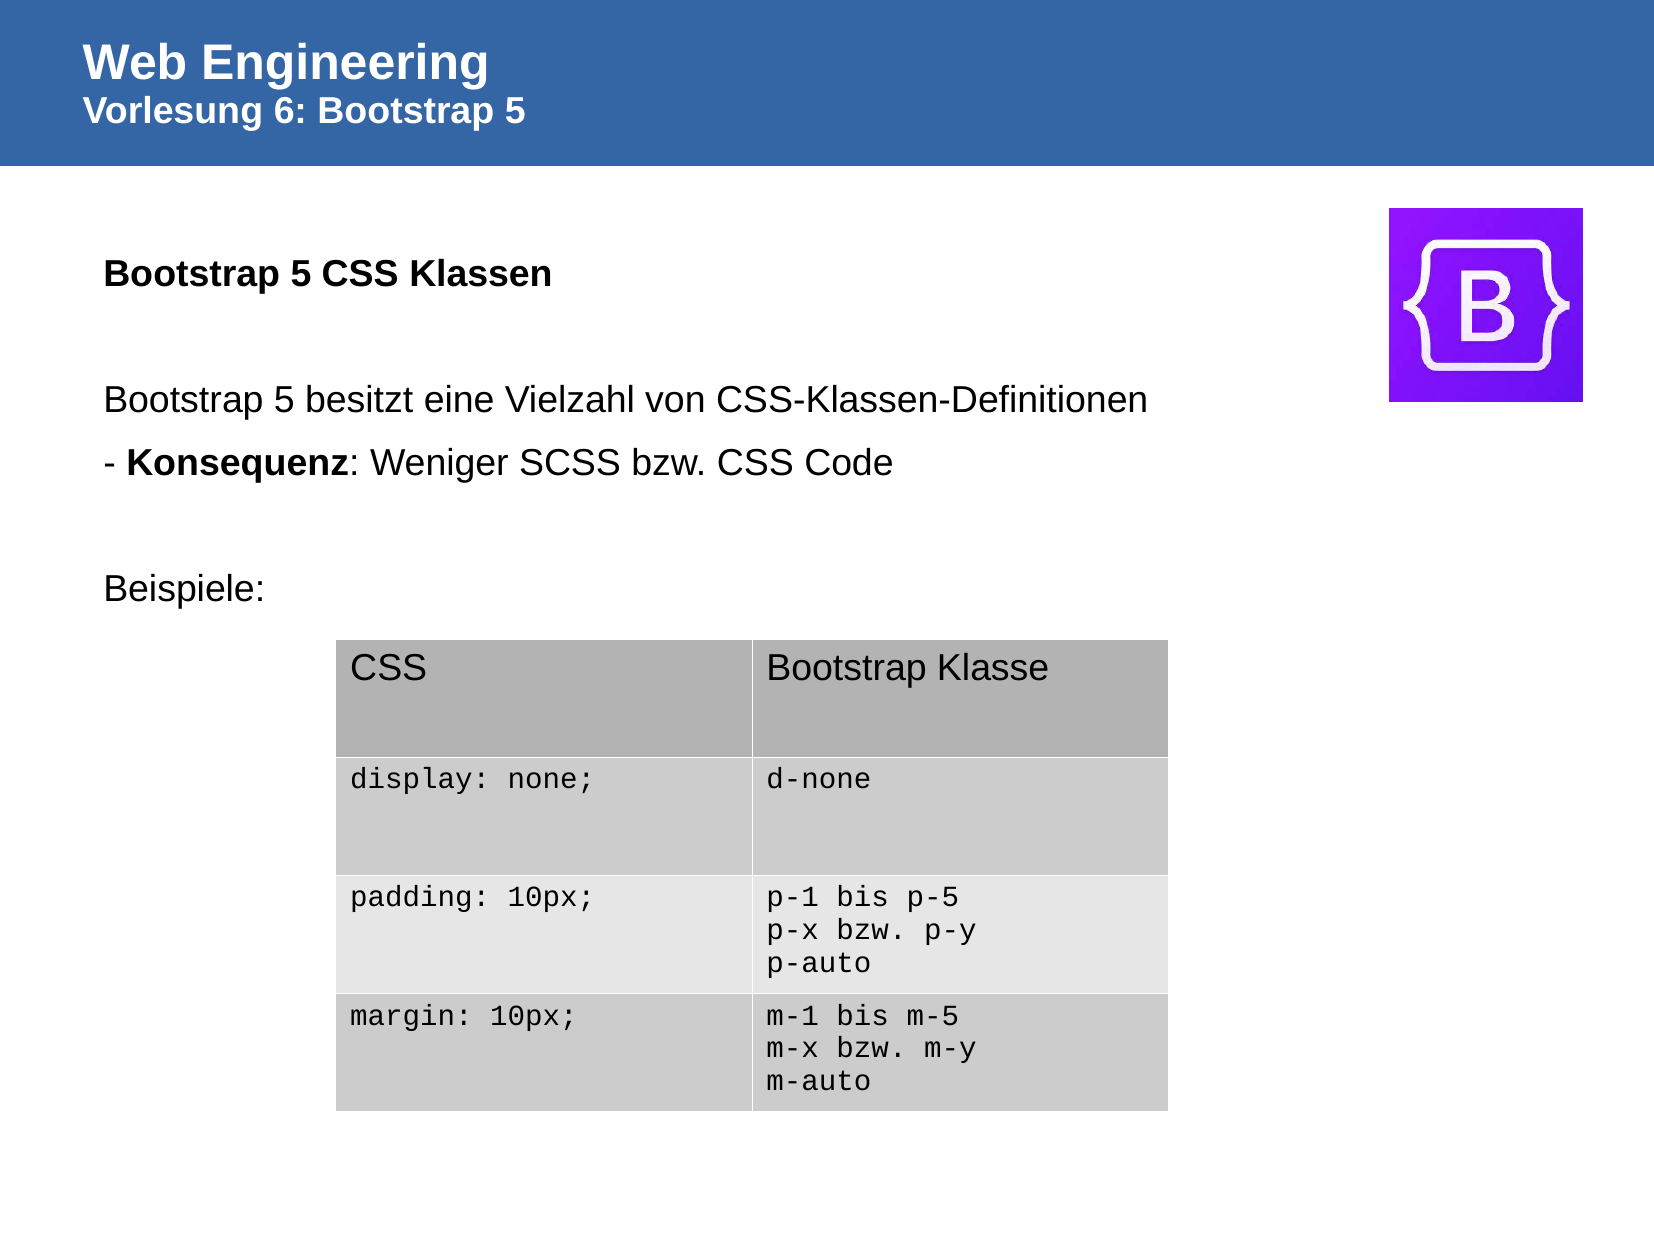

# Web Engineering Vorlesung 6: Bootstrap 5
Bootstrap 5 CSS Klassen
Bootstrap 5 besitzt eine Vielzahl von CSS-Klassen-Definitionen
- Konsequenz: Weniger SCSS bzw. CSS Code
Beispiele:
| CSS | Bootstrap Klasse |
| --- | --- |
| display: none; | d-none |
| padding: 10px; | p-1 bis p-5 p-x bzw. p-y p-auto |
| margin: 10px; | m-1 bis m-5 m-x bzw. m-y m-auto |